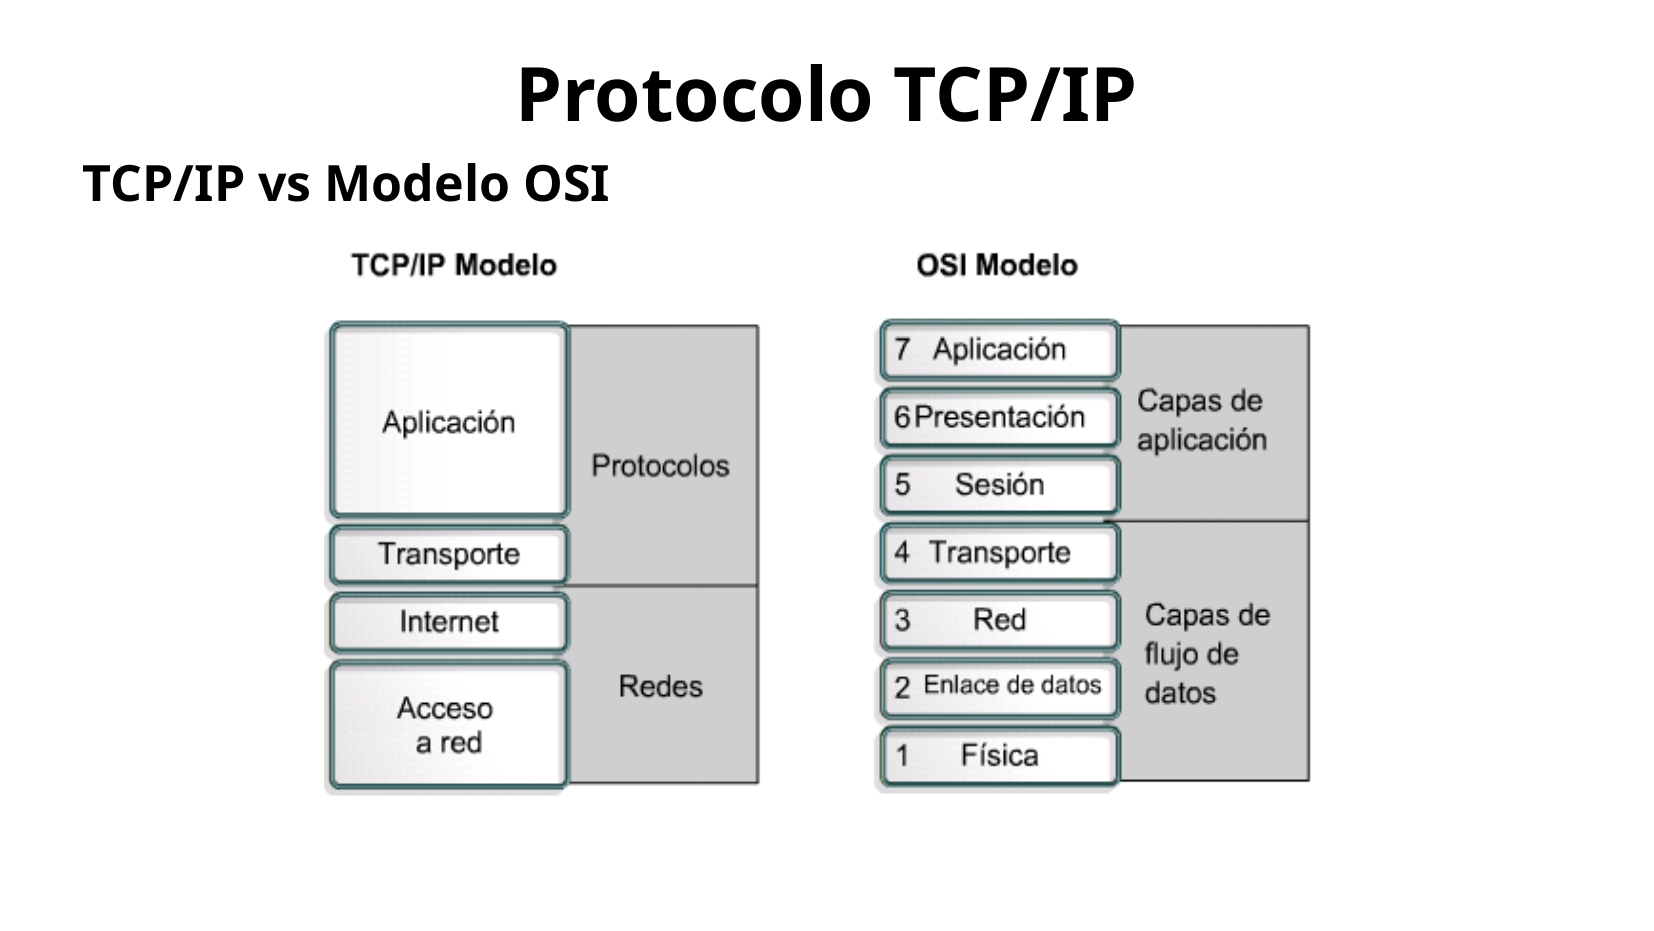

# Protocolo TCP/IP
TCP/IP vs Modelo OSI